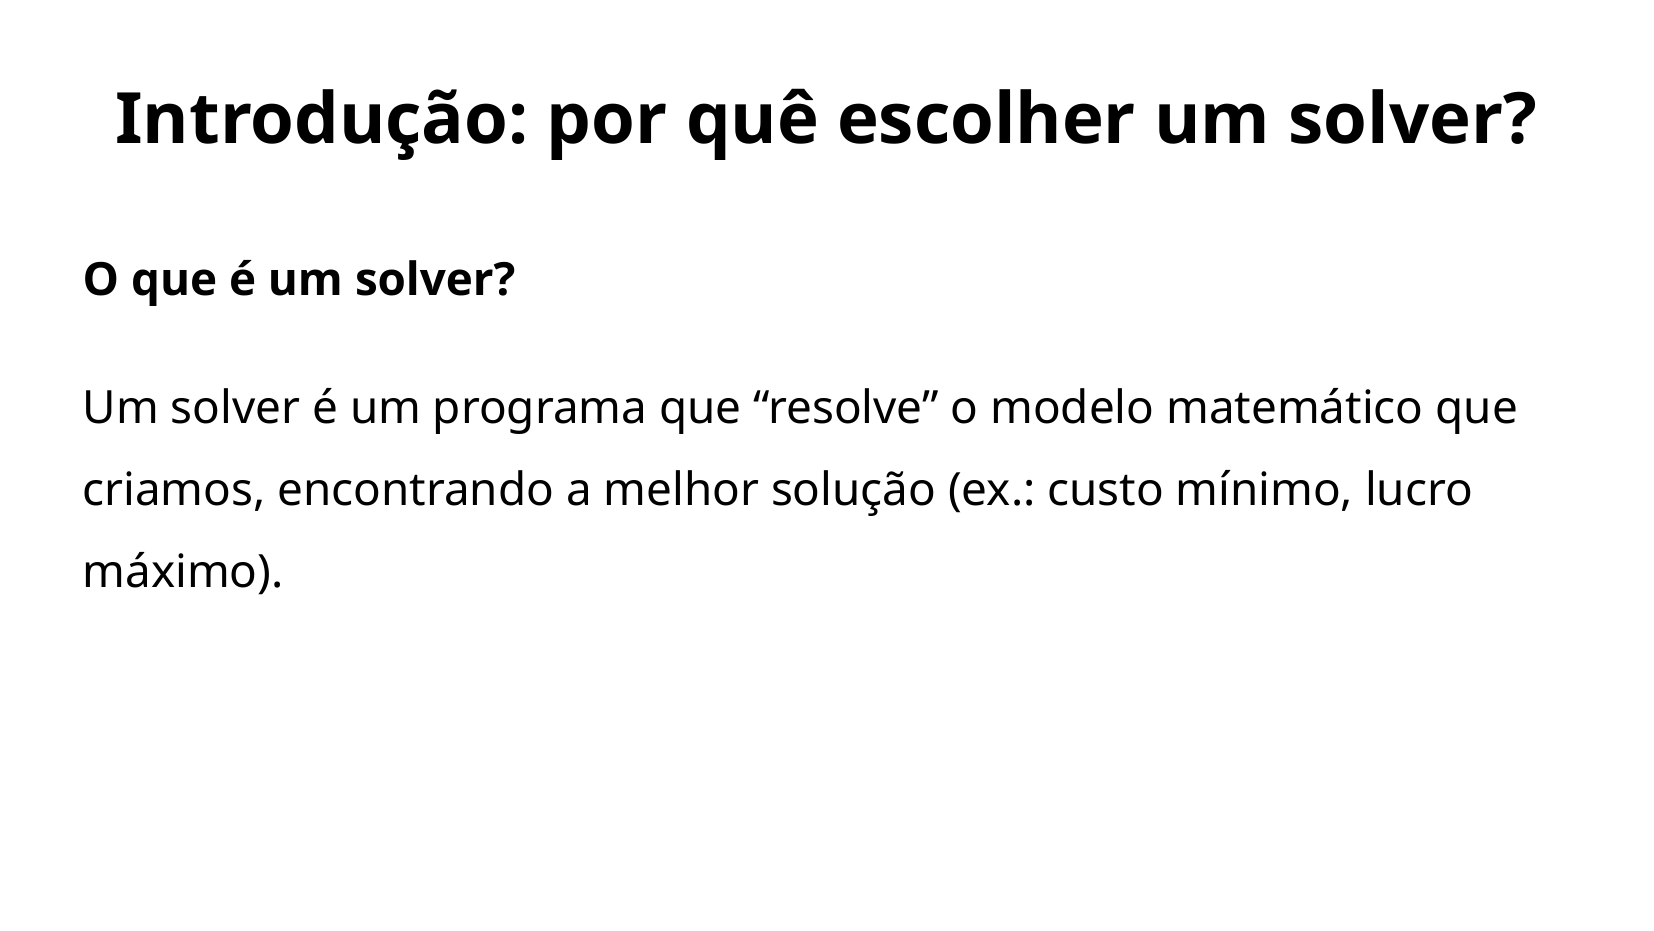

Introdução: por quê escolher um solver?
O que é um solver?
Um solver é um programa que “resolve” o modelo matemático que criamos, encontrando a melhor solução (ex.: custo mínimo, lucro máximo).